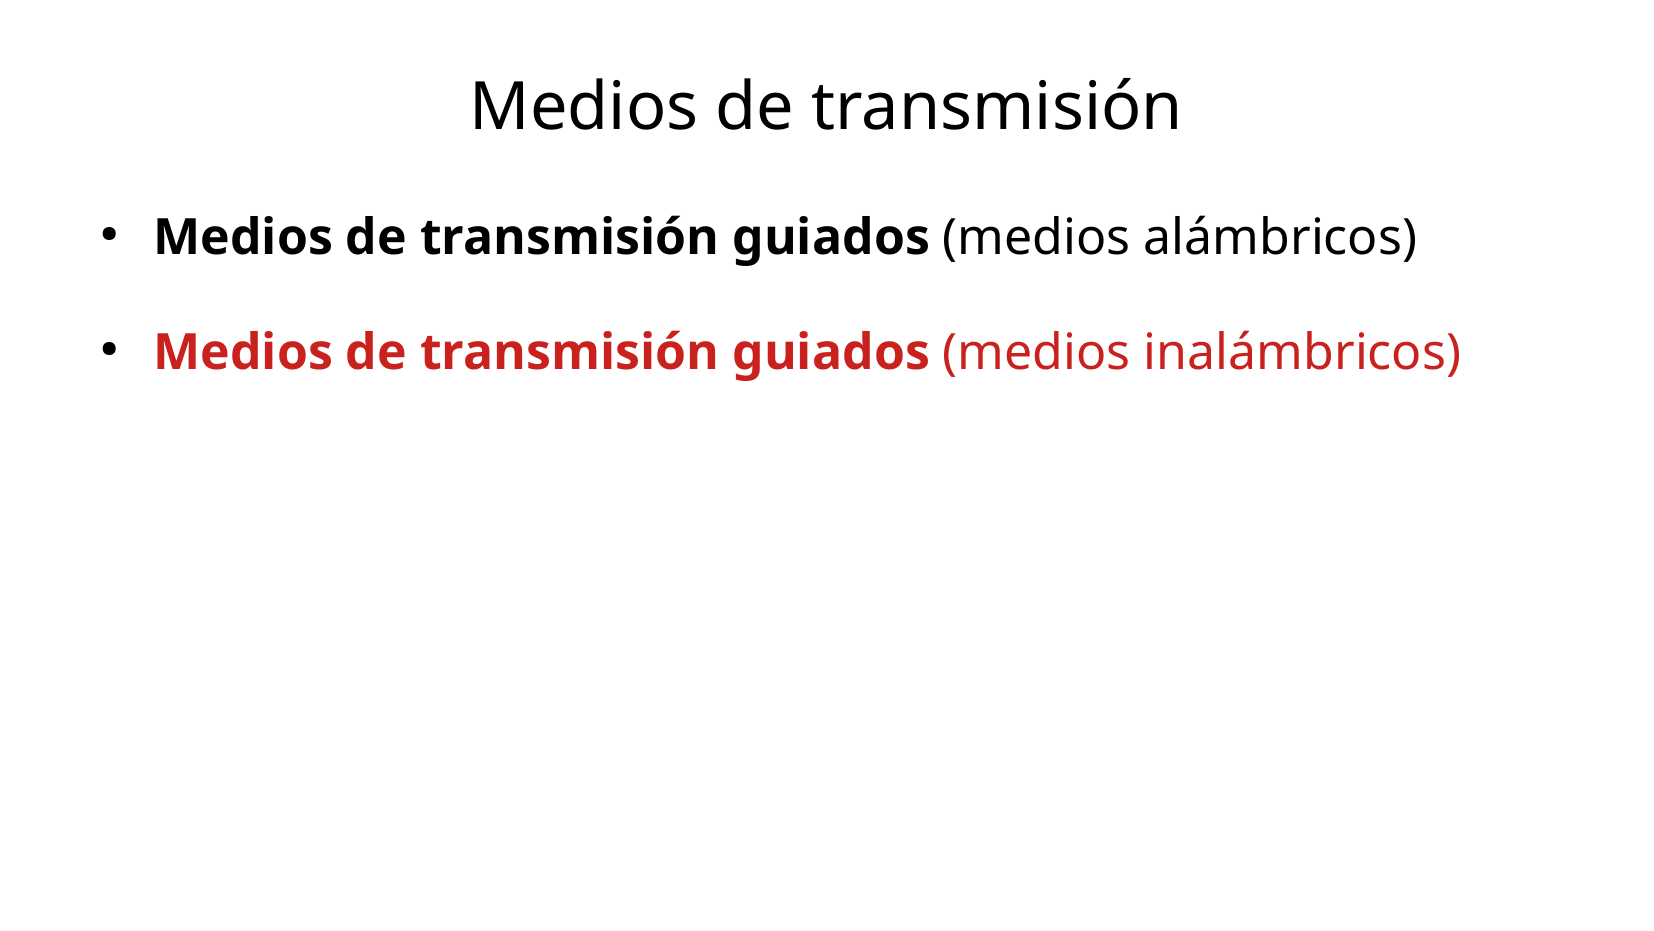

# Medios de transmisión
Medios de transmisión guiados (medios alámbricos)
Medios de transmisión guiados (medios inalámbricos)